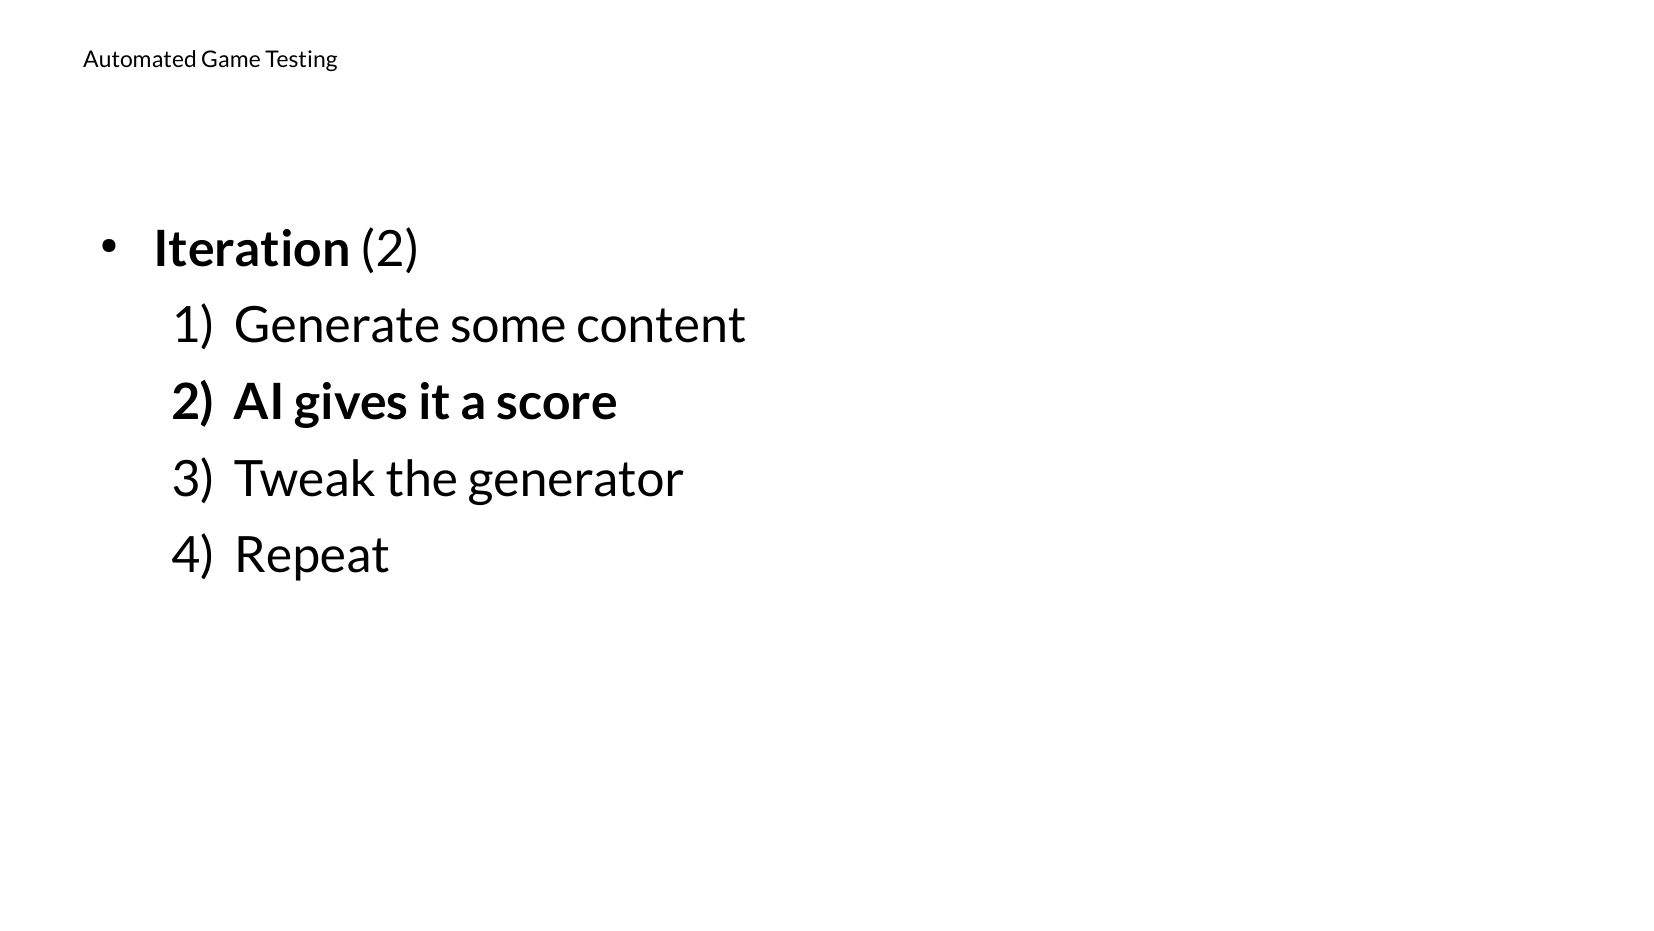

# Automated Game Testing
Iteration (2)
 Generate some content
 AI gives it a score
 Tweak the generator
 Repeat